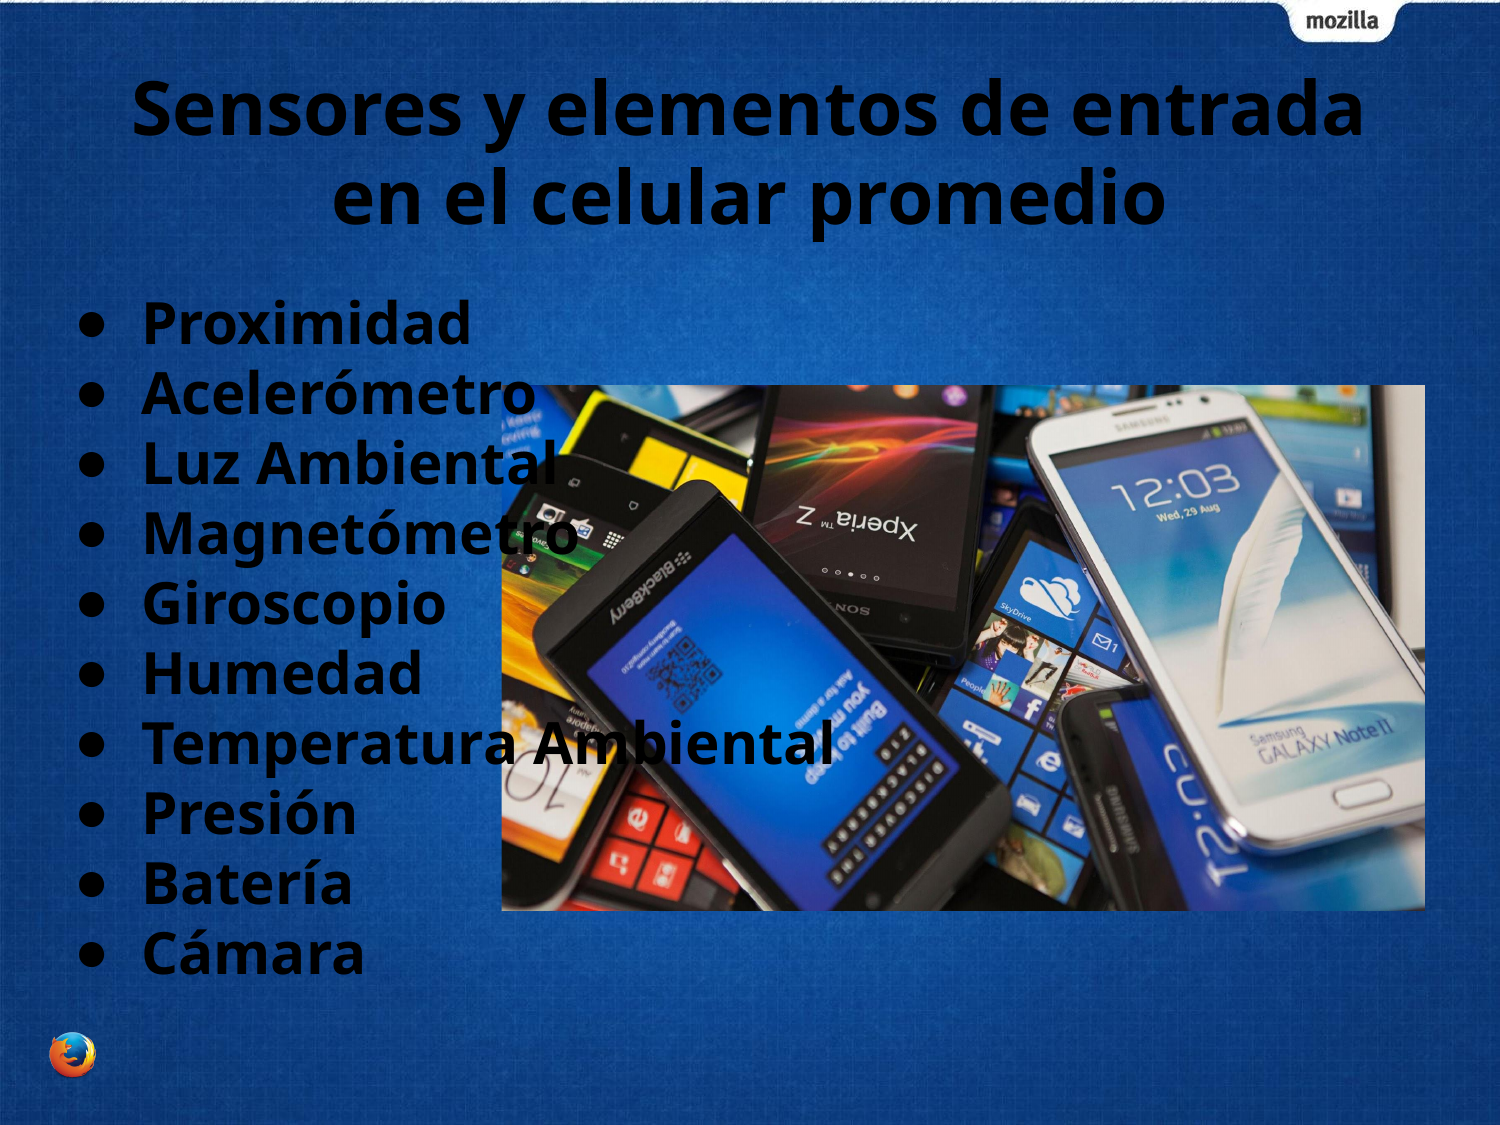

# Sensores y elementos de entrada en el celular promedio
Proximidad
Acelerómetro
Luz Ambiental
Magnetómetro
Giroscopio
Humedad
Temperatura Ambiental
Presión
Batería
Cámara